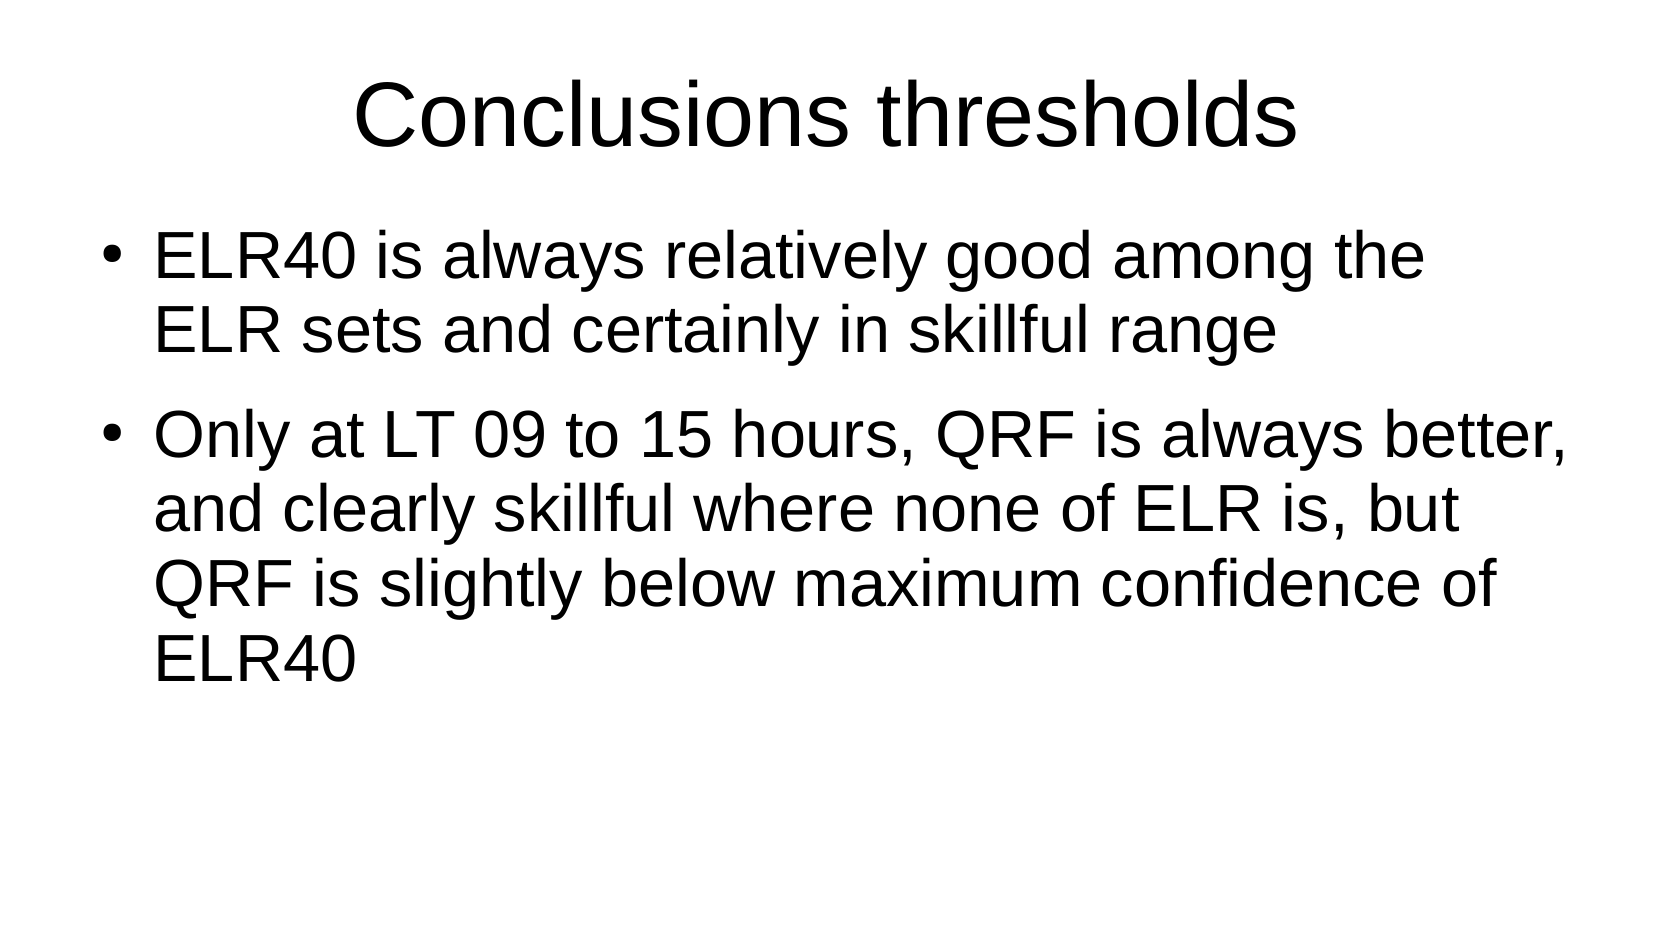

# Conclusions thresholds
ELR40 is always relatively good among the ELR sets and certainly in skillful range
Only at LT 09 to 15 hours, QRF is always better, and clearly skillful where none of ELR is, but QRF is slightly below maximum confidence of ELR40